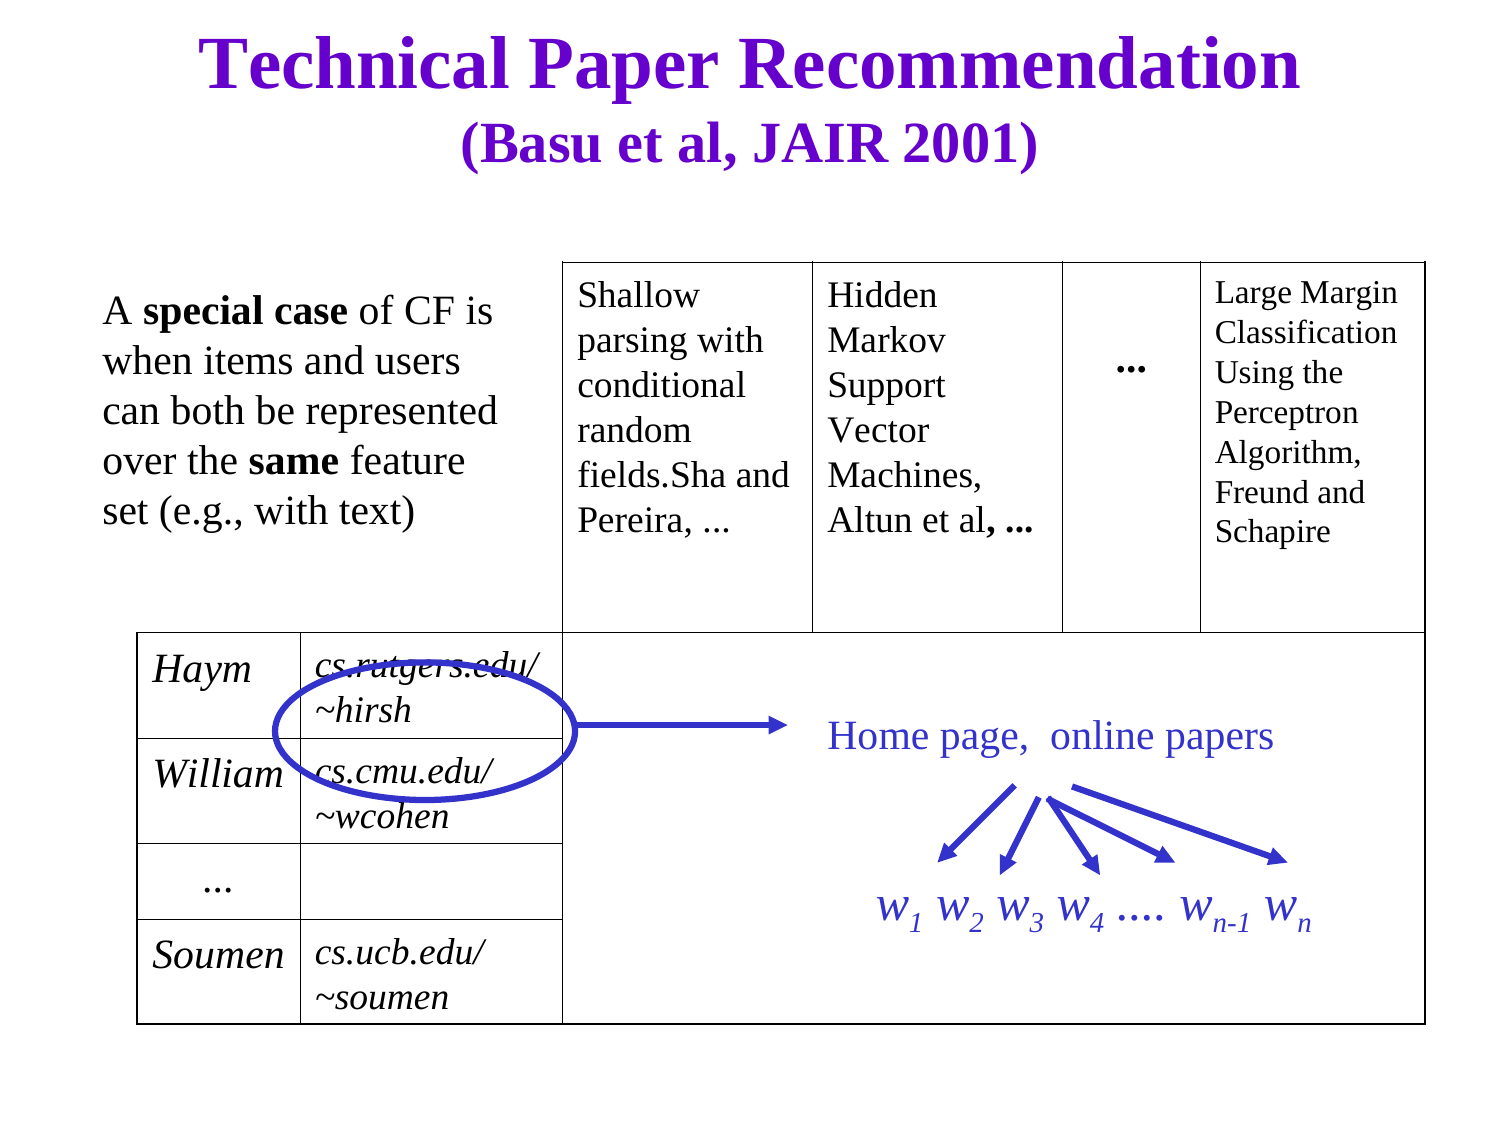

# Technical Paper Recommendation (Basu et al, JAIR 2001)
| | | Shallow parsing with conditional random fields.Sha and Pereira, ... | Hidden Markov Support Vector Machines, Altun et al, ... | ... | Large Margin Classification Using the Perceptron Algorithm, Freund and Schapire |
| --- | --- | --- | --- | --- | --- |
| | | | | | |
| Haym | cs.rutgers.edu/ ~hirsh | | | | |
| William | cs.cmu.edu/ ~wcohen | | | | |
| ... | | | | | |
| Soumen | cs.ucb.edu/ ~soumen | | | | |
A special case of CF is when items and users can both be represented over the same feature set (e.g., with text)
Home page, online papers
w1 w2 w3 w4 .... wn-1 wn